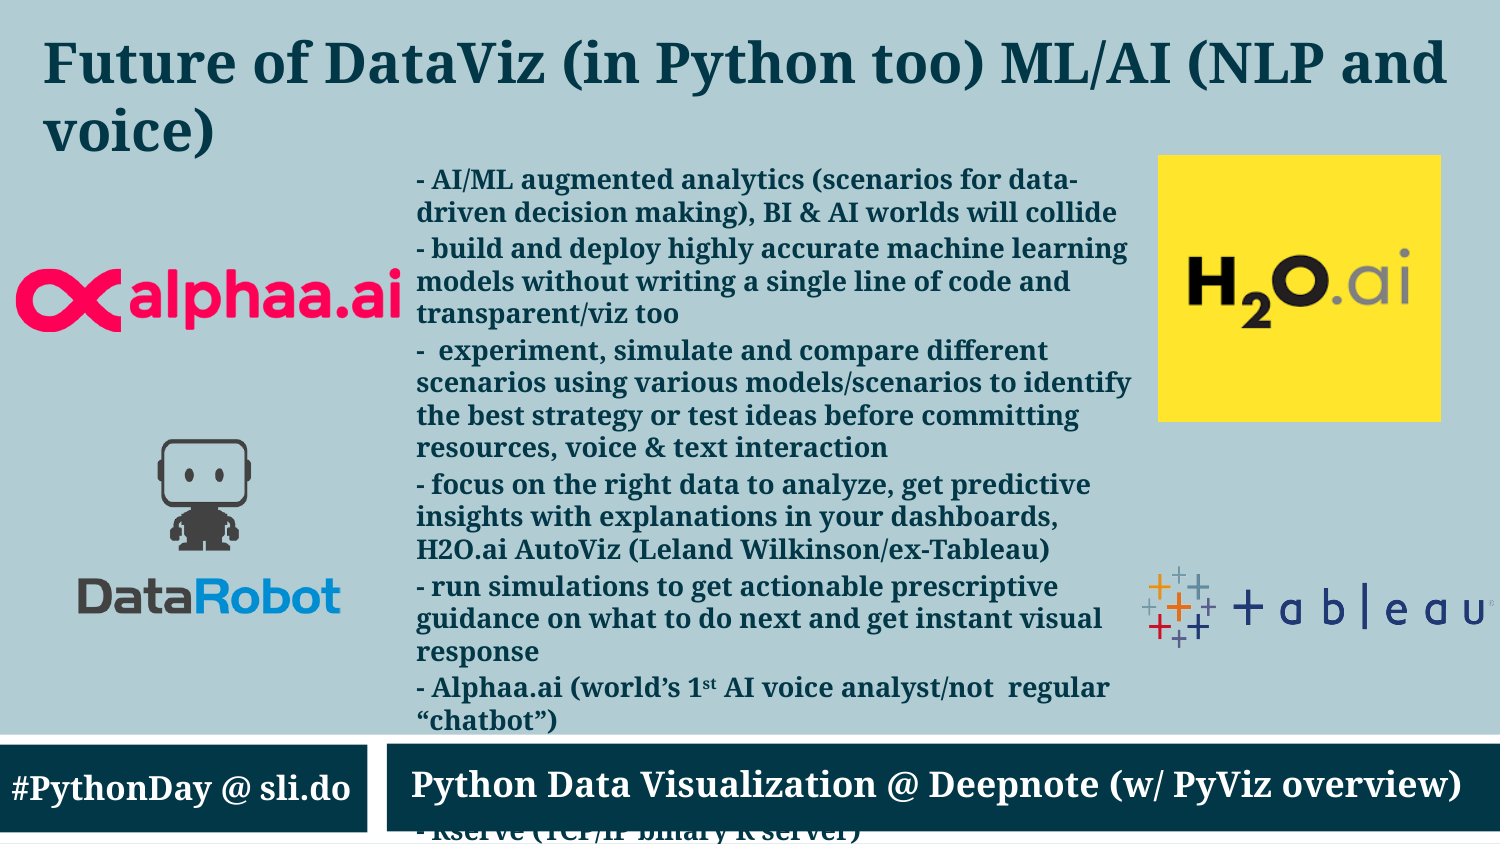

Future of DataViz (in Python too) ML/AI (NLP and voice)
- AI/ML augmented analytics (scenarios for data-driven decision making), BI & AI worlds will collide
- build and deploy highly accurate machine learning models without writing a single line of code and transparent/viz too
- experiment, simulate and compare different scenarios using various models/scenarios to identify the best strategy or test ideas before committing resources, voice & text interaction
- focus on the right data to analyze, get predictive insights with explanations in your dashboards, H2O.ai AutoViz (Leland Wilkinson/ex-Tableau)
- run simulations to get actionable prescriptive guidance on what to do next and get instant visual response
- Alphaa.ai (world’s 1st AI voice analyst/not regular “chatbot”)
In past we could use:
- TabPy (connect to Tableau Server from Python)
- Rserve (TCP/IP binary R server)
Python Data Visualization @ Deepnote (w/ PyViz overview)
#PythonDay @ sli.do